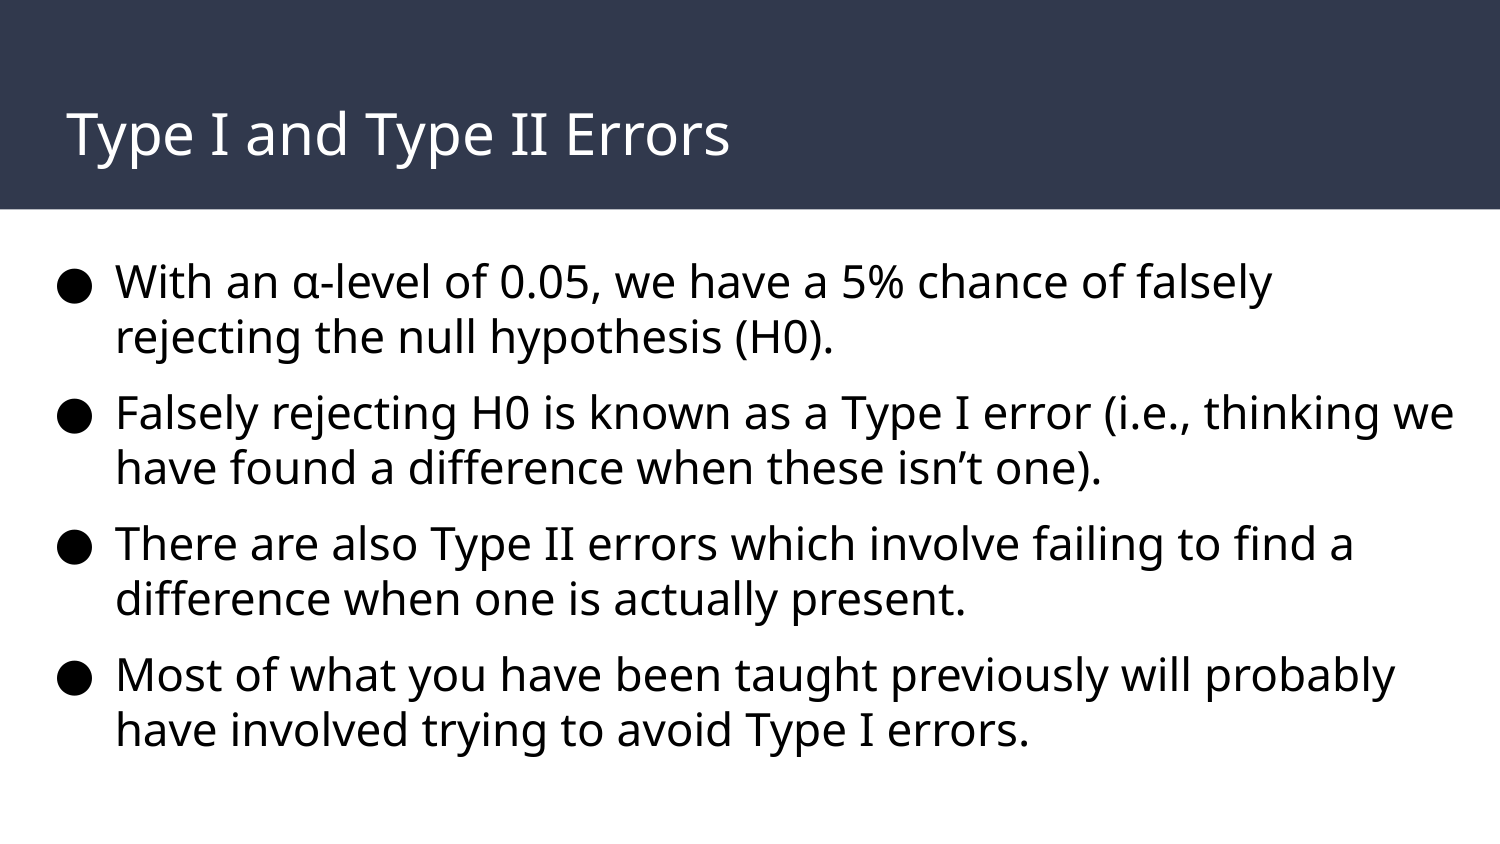

# Type I and Type II Errors
With an α-level of 0.05, we have a 5% chance of falsely rejecting the null hypothesis (H0).
Falsely rejecting H0 is known as a Type I error (i.e., thinking we have found a difference when these isn’t one).
There are also Type II errors which involve failing to find a difference when one is actually present.
Most of what you have been taught previously will probably have involved trying to avoid Type I errors.